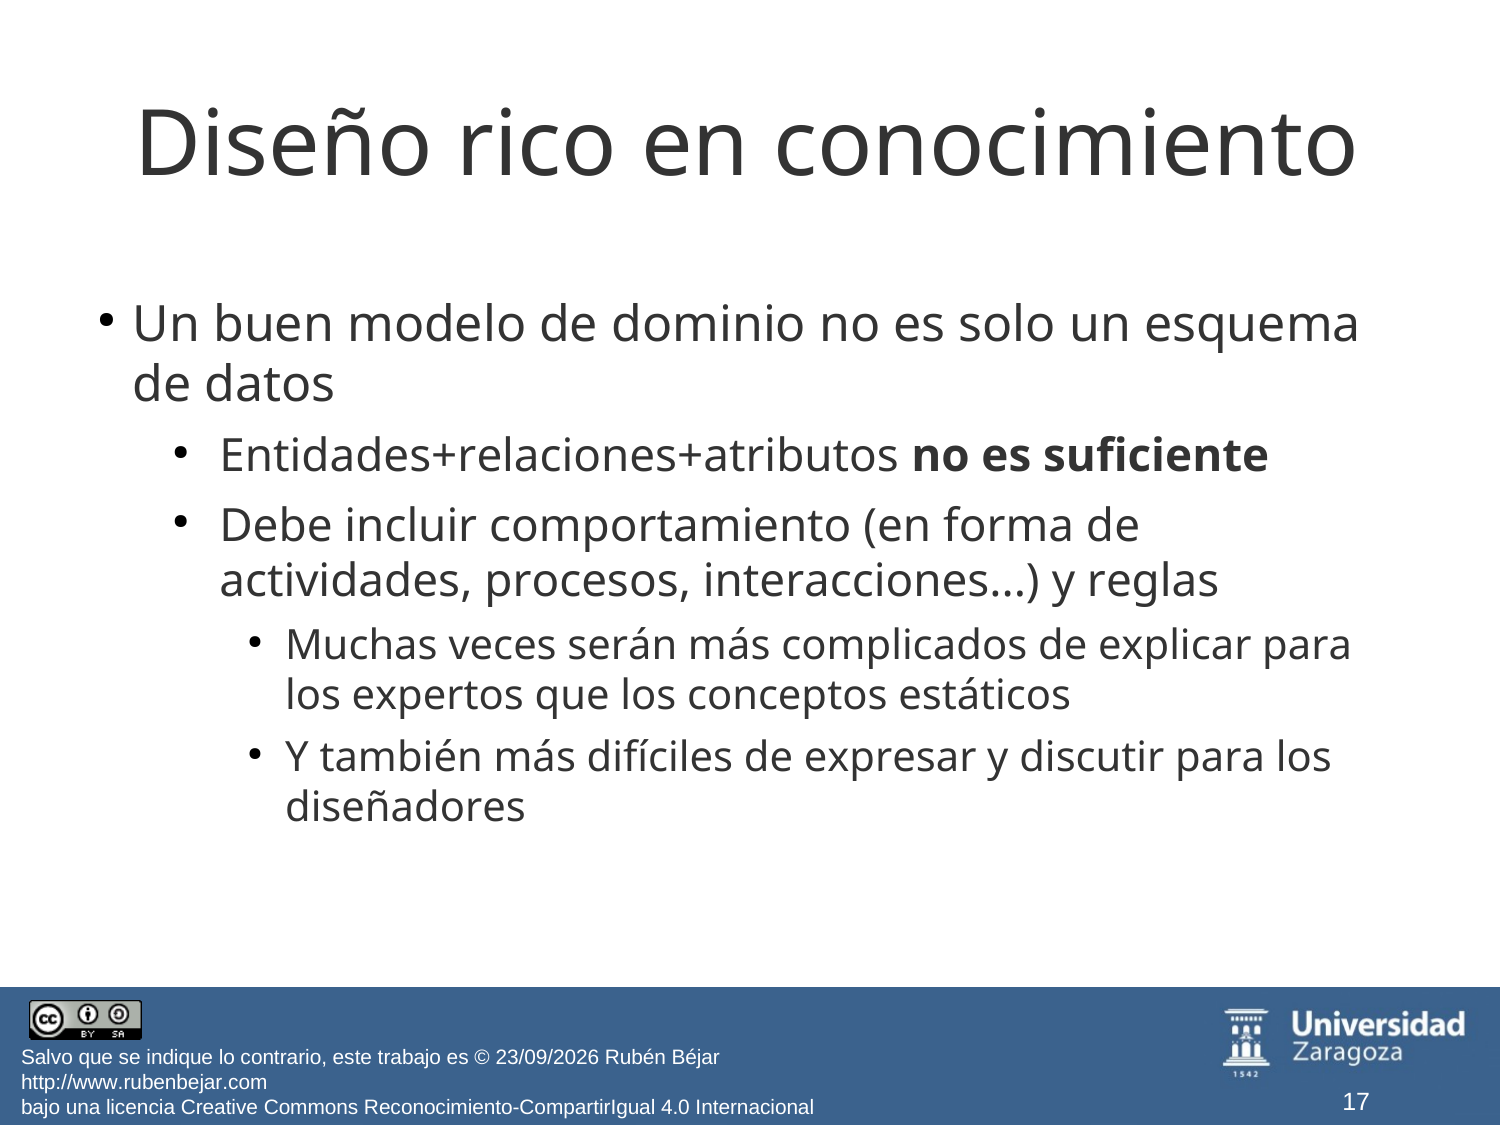

# Diseño rico en conocimiento
Un buen modelo de dominio no es solo un esquema de datos
Entidades+relaciones+atributos no es suficiente
Debe incluir comportamiento (en forma de actividades, procesos, interacciones...) y reglas
Muchas veces serán más complicados de explicar para los expertos que los conceptos estáticos
Y también más difíciles de expresar y discutir para los diseñadores